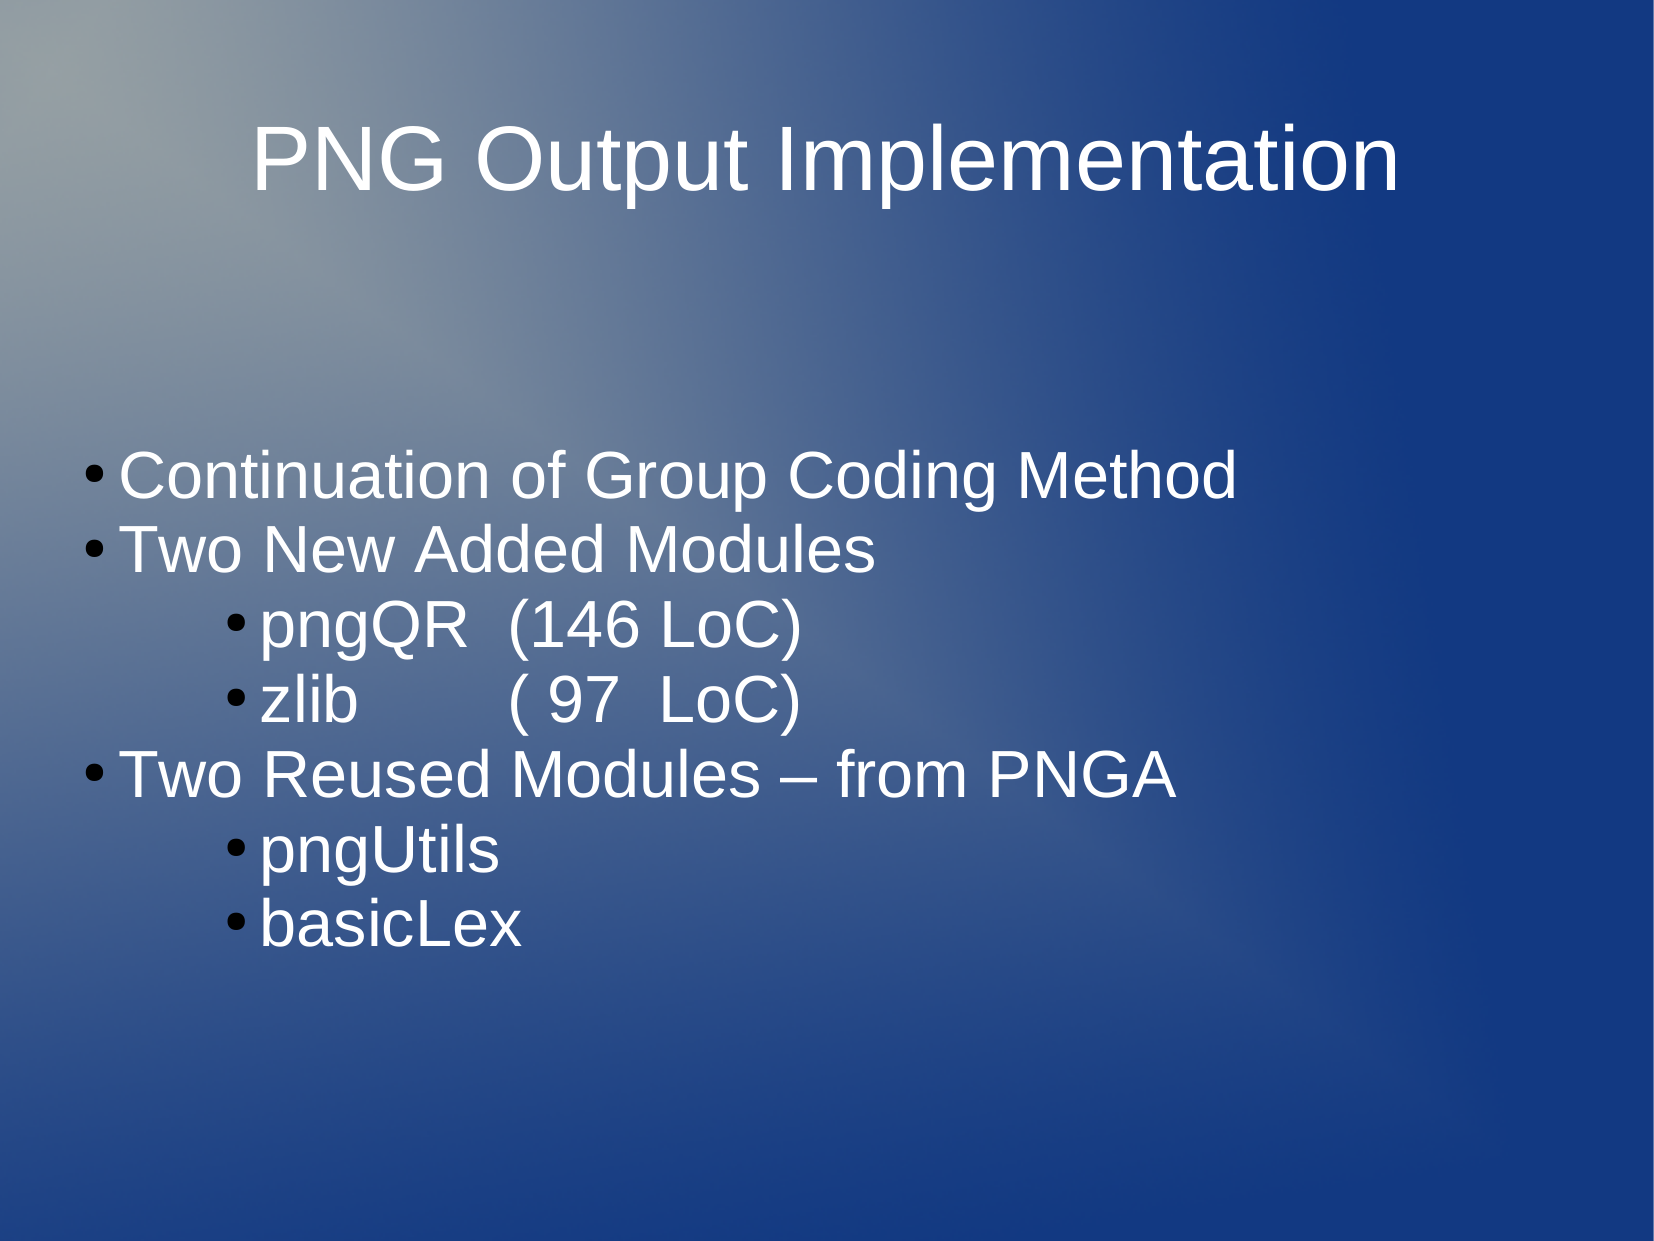

# PNG Output Implementation
Continuation of Group Coding Method
Two New Added Modules
pngQR (146 LoC)
zlib ( 97 LoC)
Two Reused Modules – from PNGA
pngUtils
basicLex